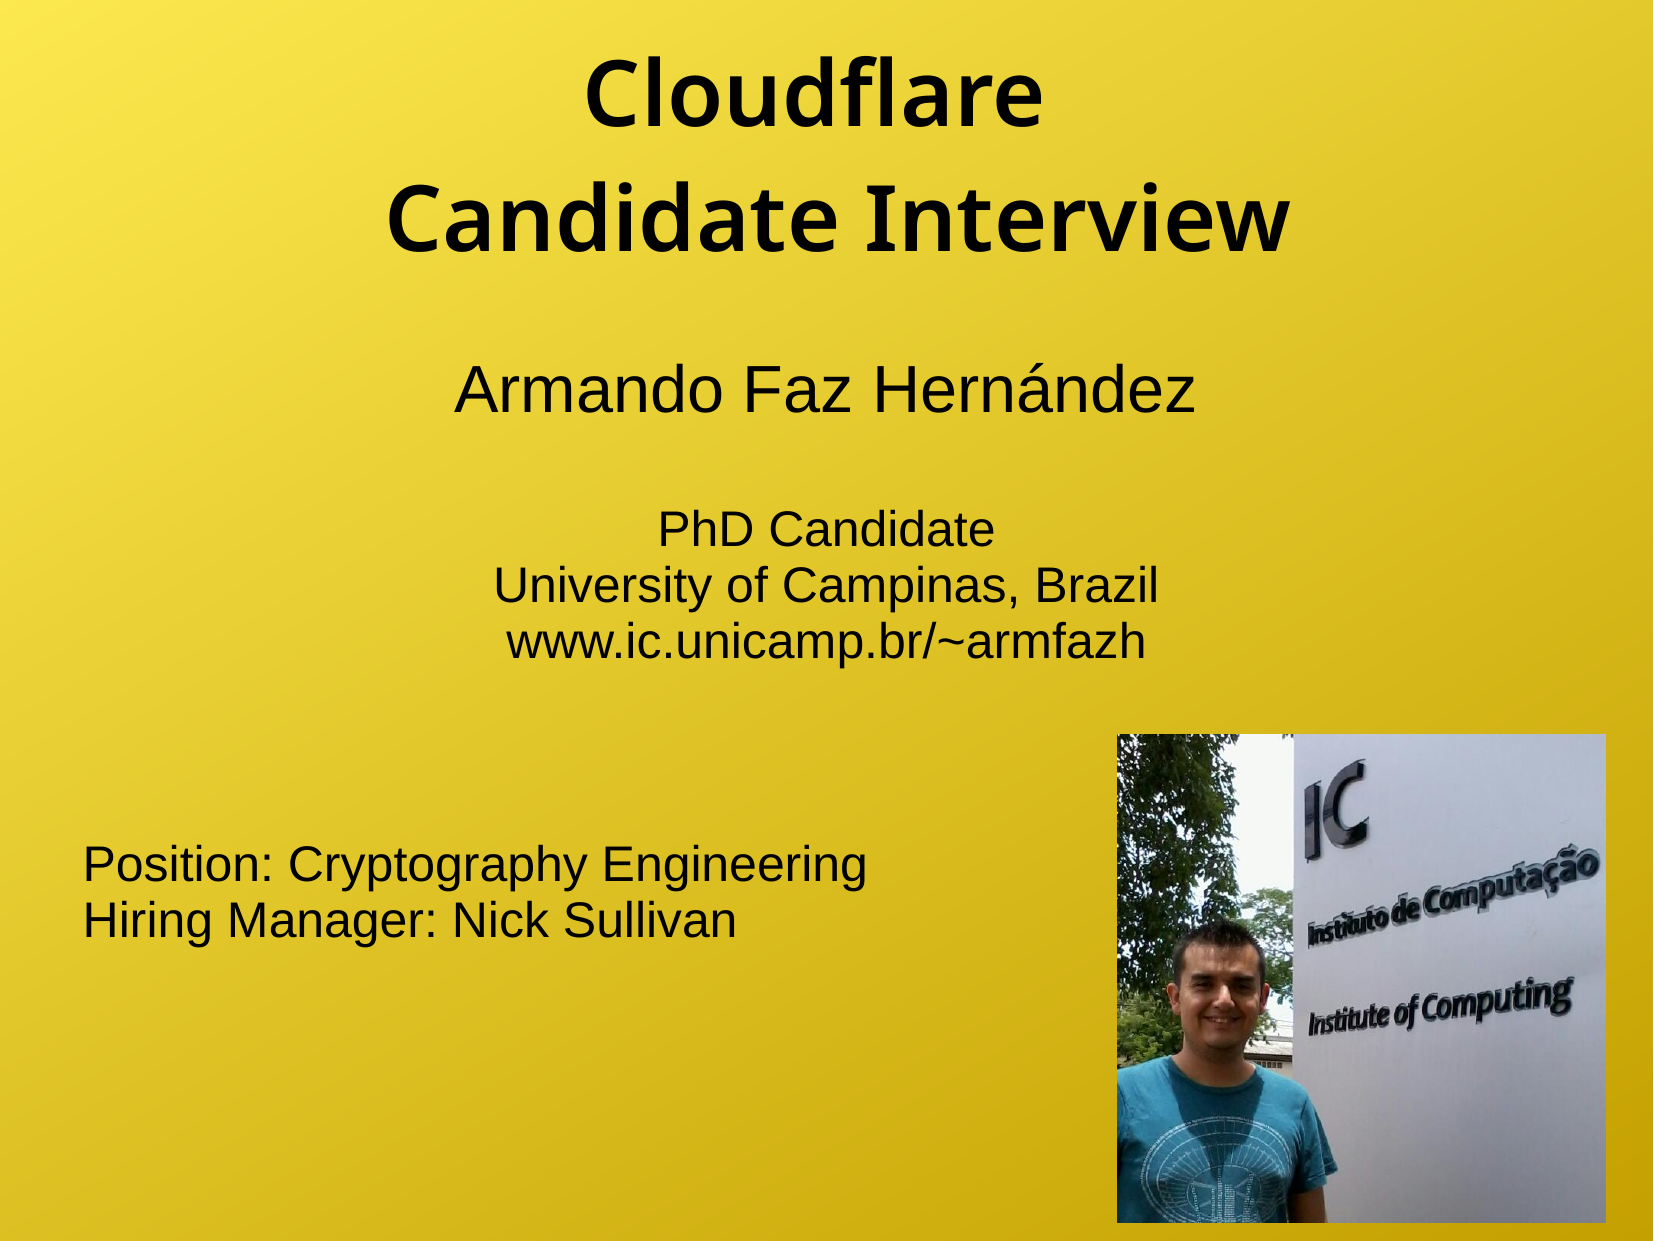

# Cloudflare Candidate Interview
Armando Faz Hernández
PhD Candidate
University of Campinas, Brazil
www.ic.unicamp.br/~armfazh
Position: Cryptography Engineering
Hiring Manager: Nick Sullivan